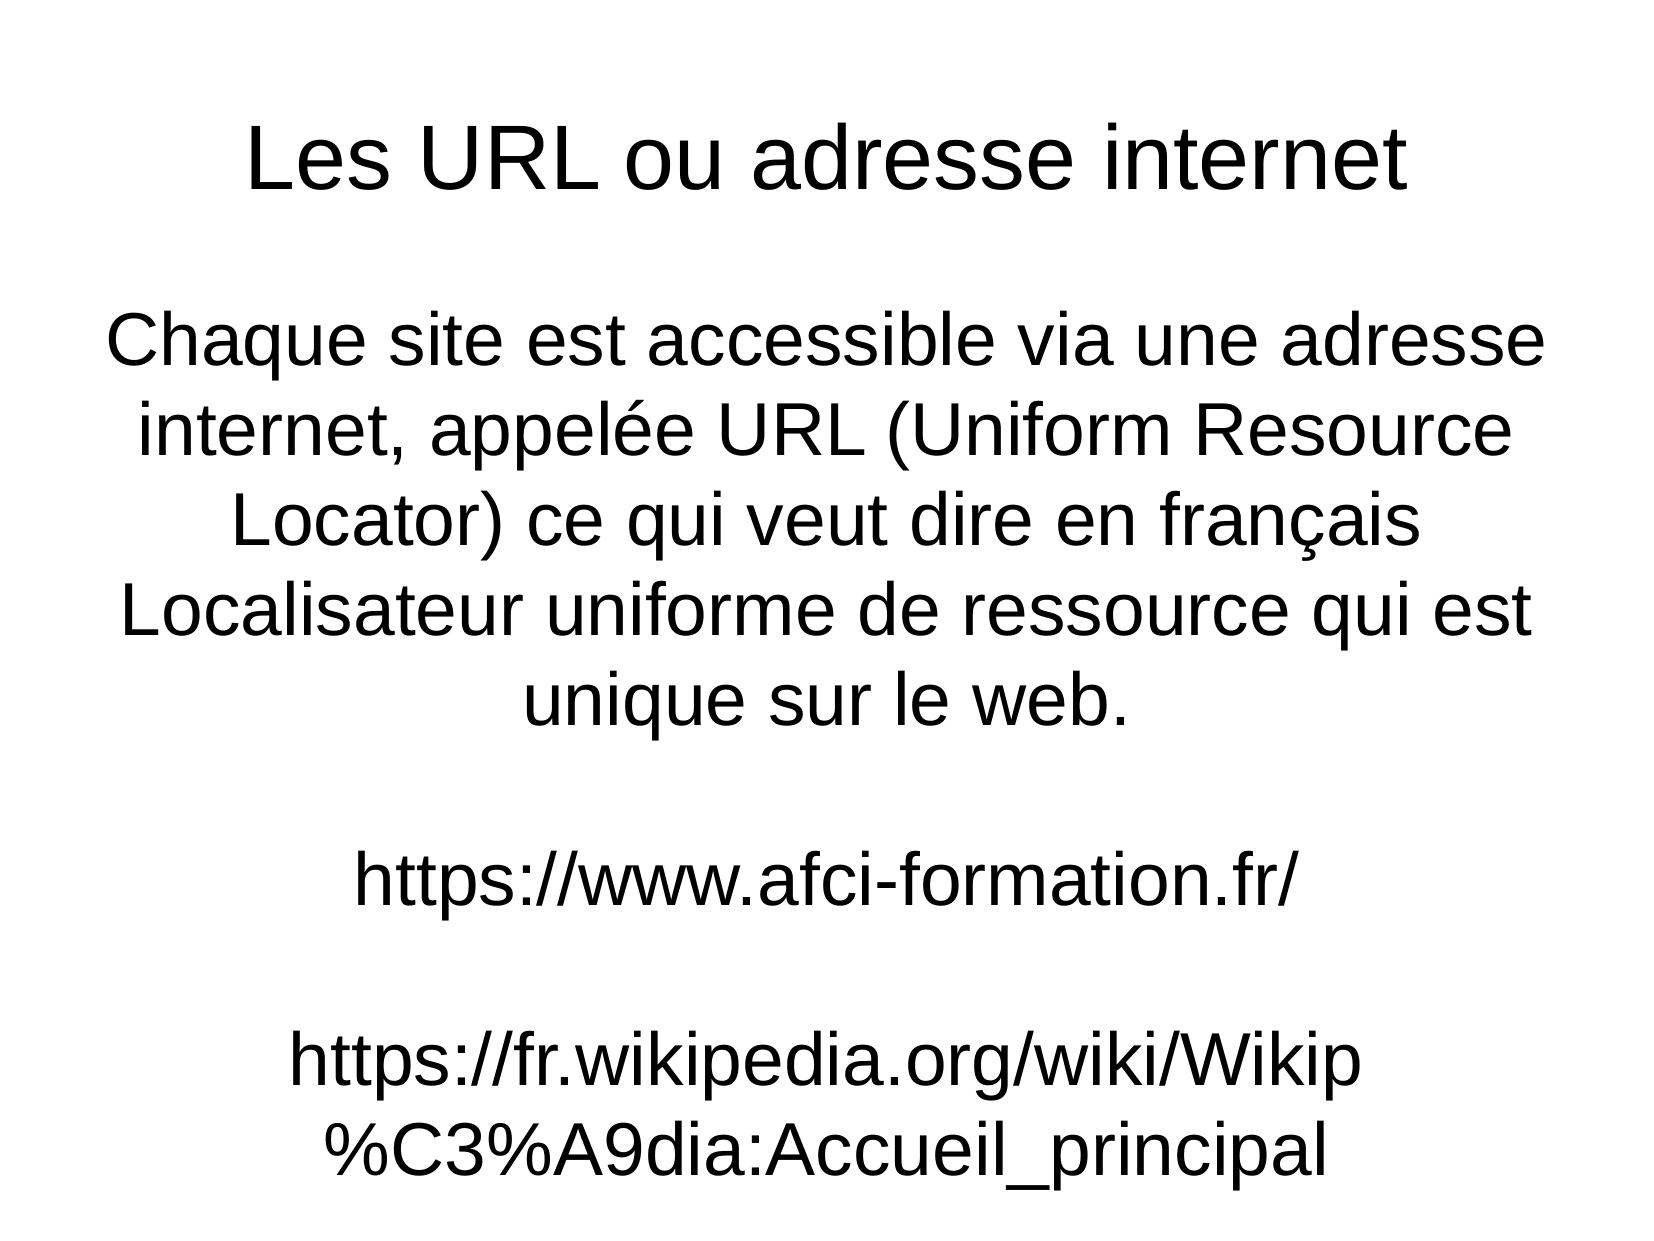

# Les URL ou adresse internet
Chaque site est accessible via une adresse internet, appelée URL (Uniform Resource Locator) ce qui veut dire en français Localisateur uniforme de ressource qui est unique sur le web.
https://www.afci-formation.fr/
https://fr.wikipedia.org/wiki/Wikip%C3%A9dia:Accueil_principal